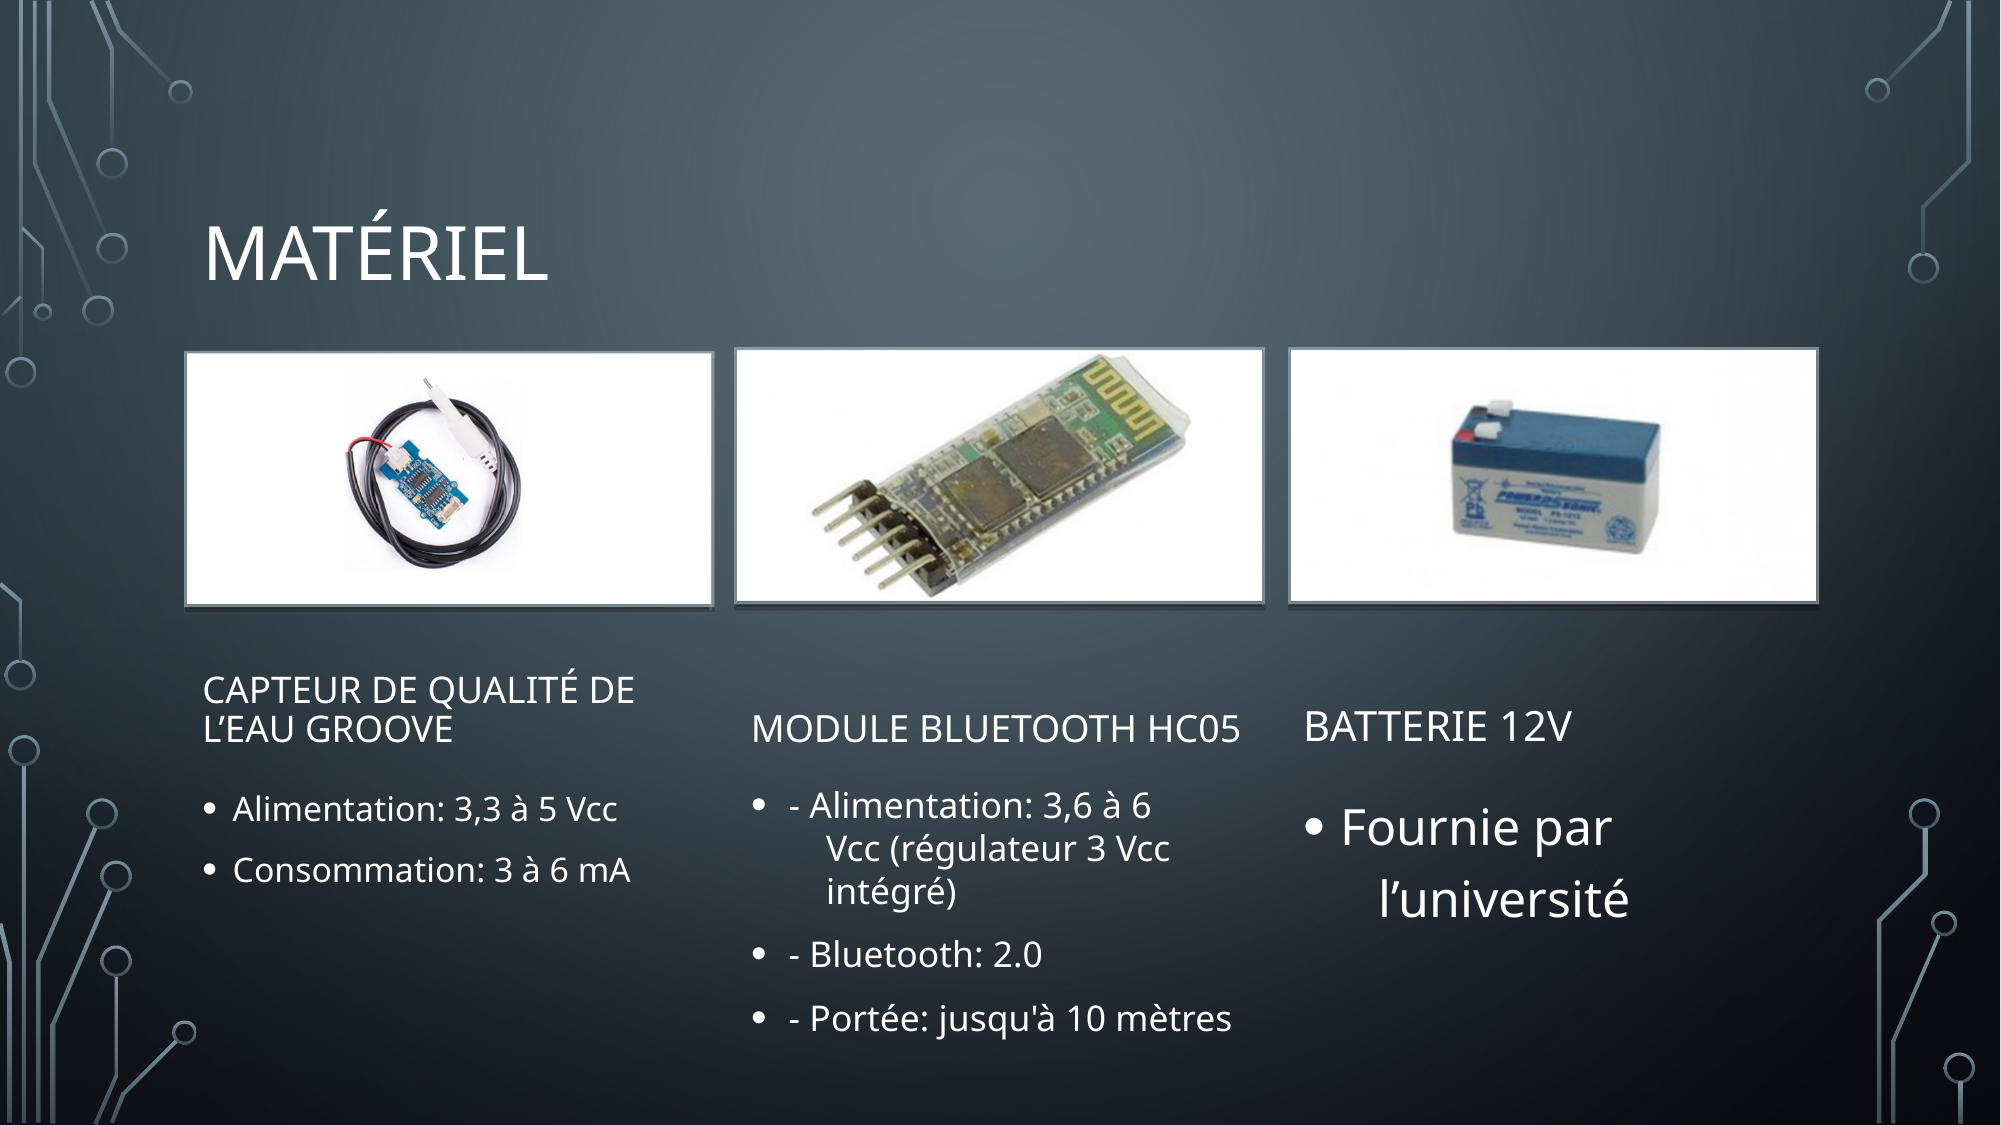

# Matériel
Batterie 12v
Module Bluetooth hc05
Capteur de qualité de l’eau groove
Alimentation: 3,3 à 5 Vcc
​Consommation: 3 à 6 mA
- Alimentation: 3,6 à 6 Vcc (régulateur 3 Vcc intégré)
- Bluetooth: 2.0
- Portée: jusqu'à 10 mètres
Fournie par l’université